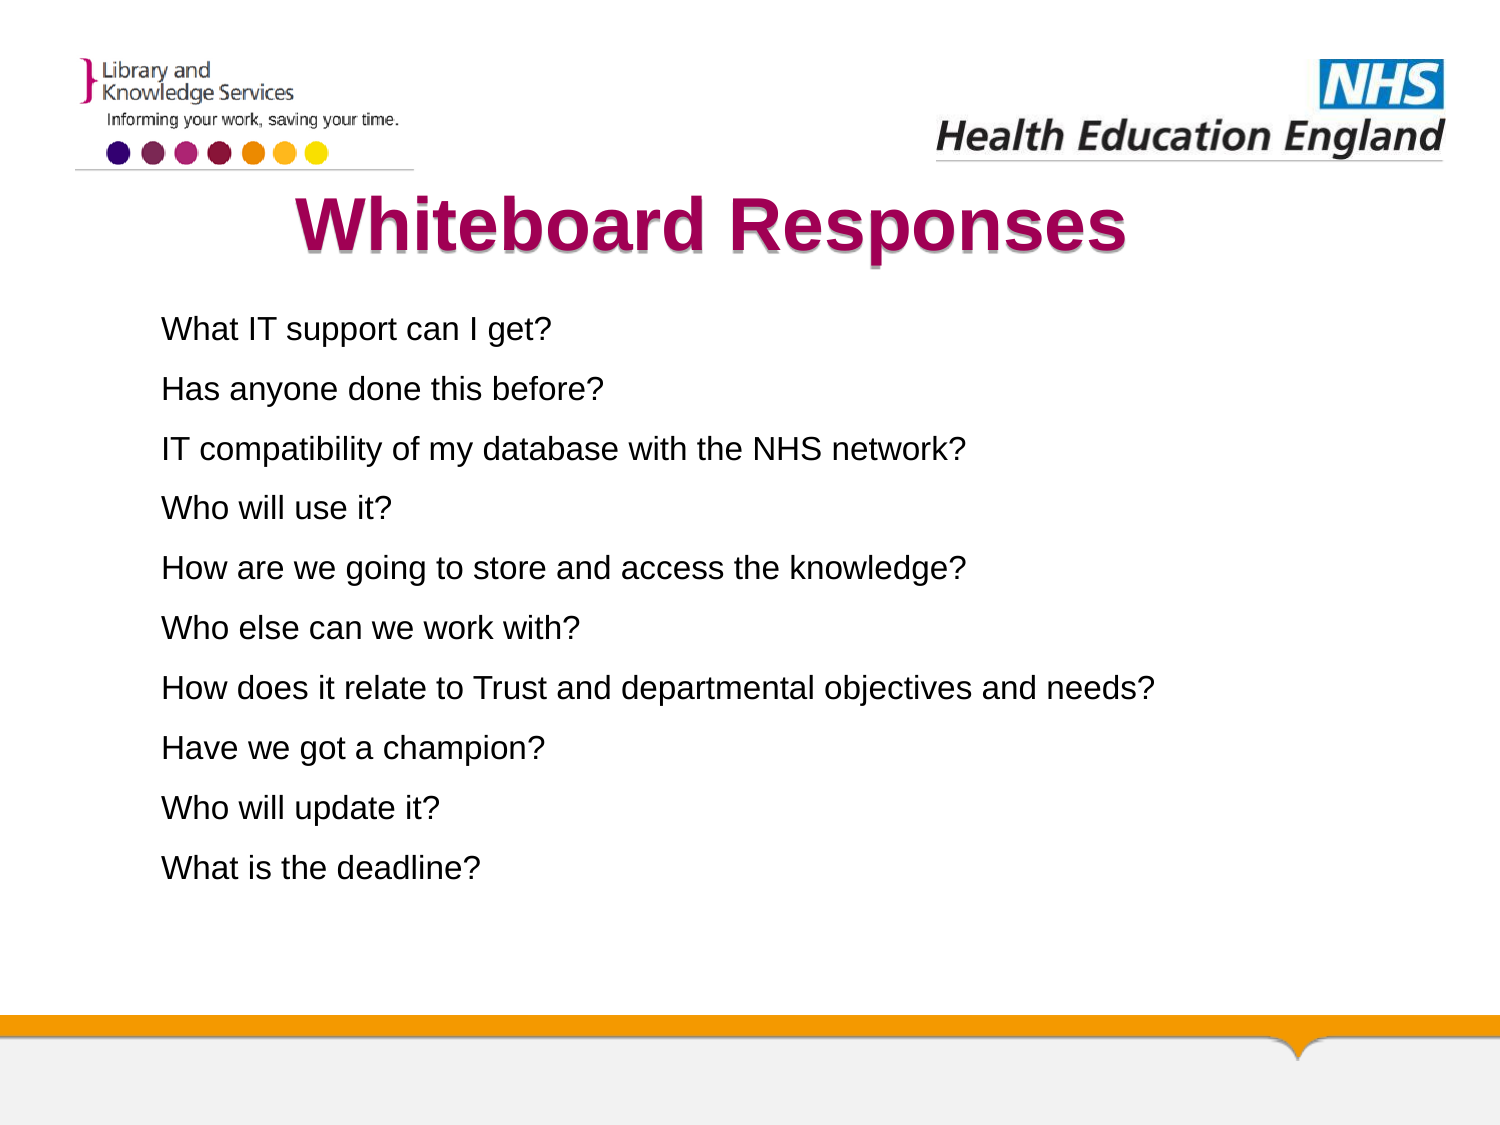

# Whiteboard Responses
What IT support can I get?
Has anyone done this before?
IT compatibility of my database with the NHS network?
Who will use it?
How are we going to store and access the knowledge?
Who else can we work with?
How does it relate to Trust and departmental objectives and needs?
Have we got a champion?
Who will update it?
What is the deadline?